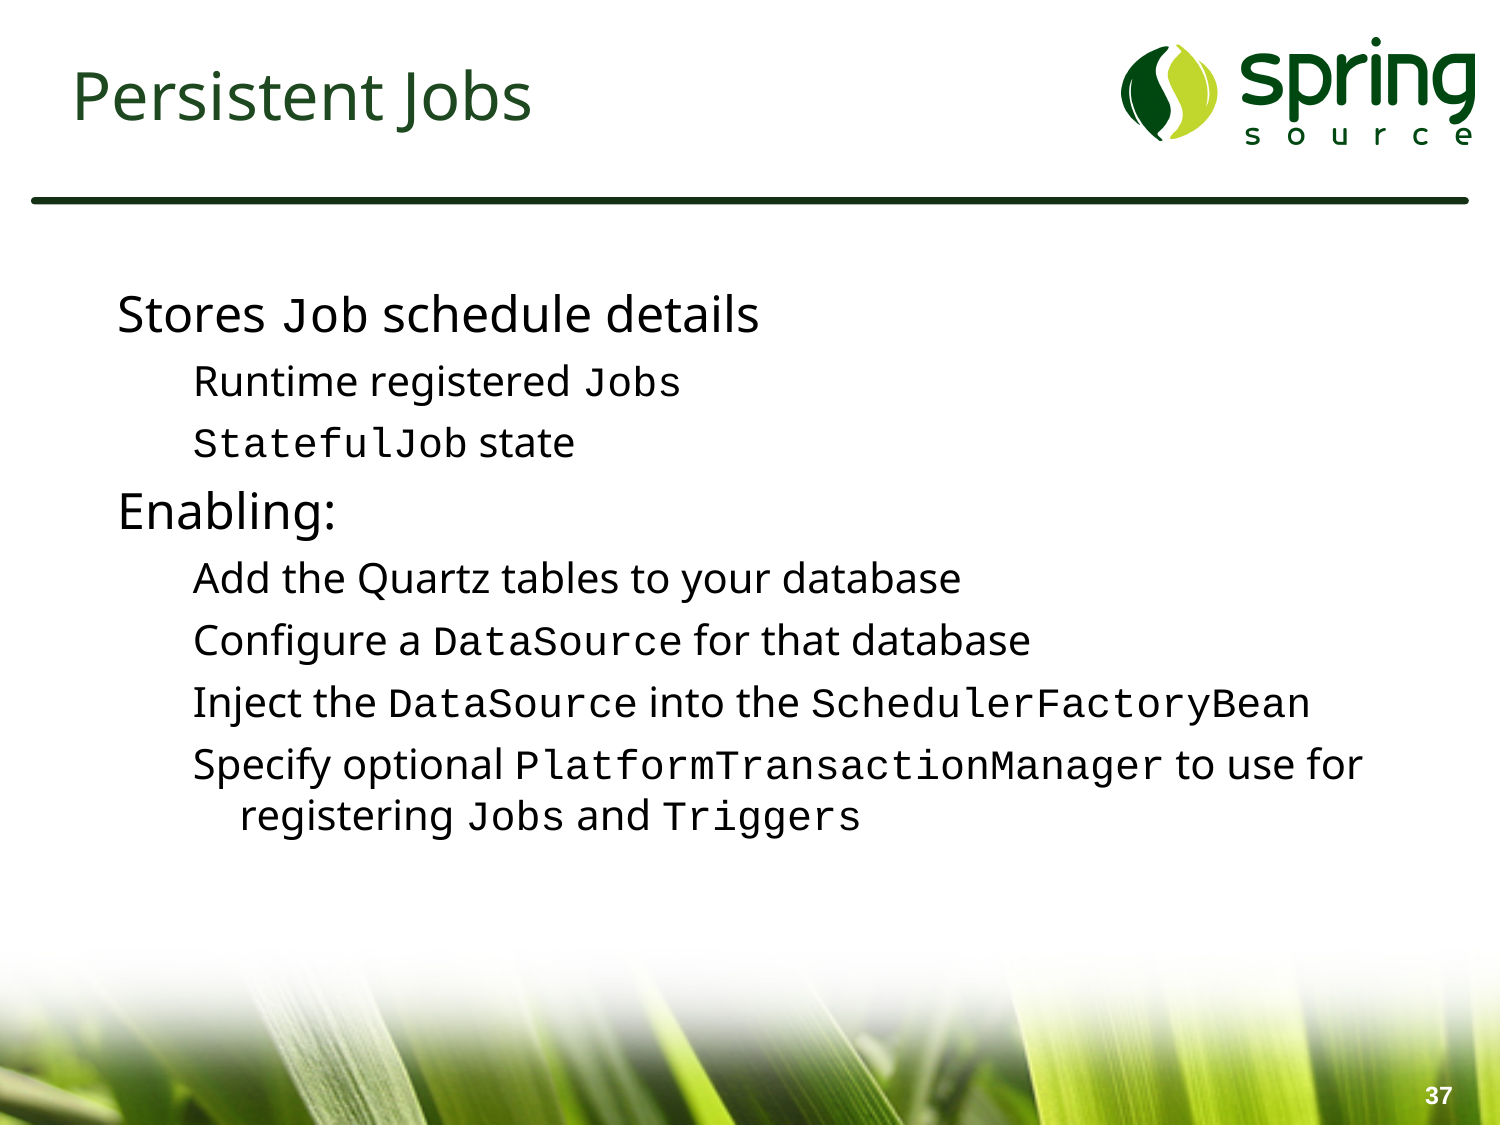

# Persistent Jobs
Stores Job schedule details
Runtime registered Jobs
StatefulJob state
Enabling:
Add the Quartz tables to your database
Configure a DataSource for that database
Inject the DataSource into the SchedulerFactoryBean
Specify optional PlatformTransactionManager to use for registering Jobs and Triggers